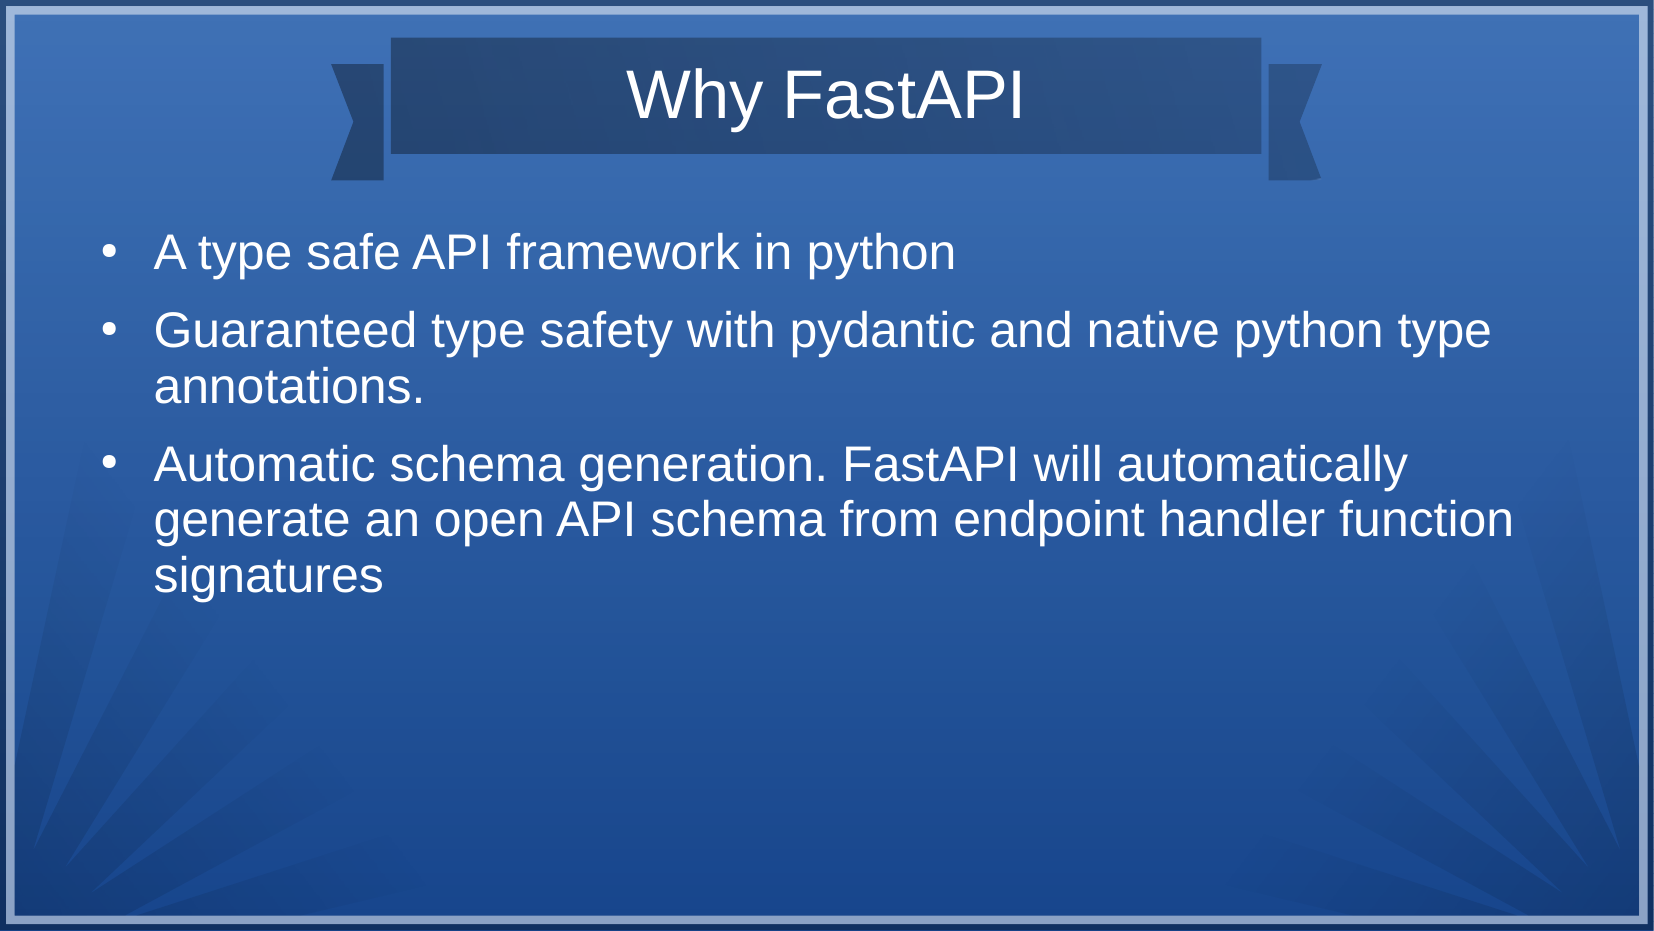

# Why FastAPI
A type safe API framework in python
Guaranteed type safety with pydantic and native python type annotations.
Automatic schema generation. FastAPI will automatically generate an open API schema from endpoint handler function signatures